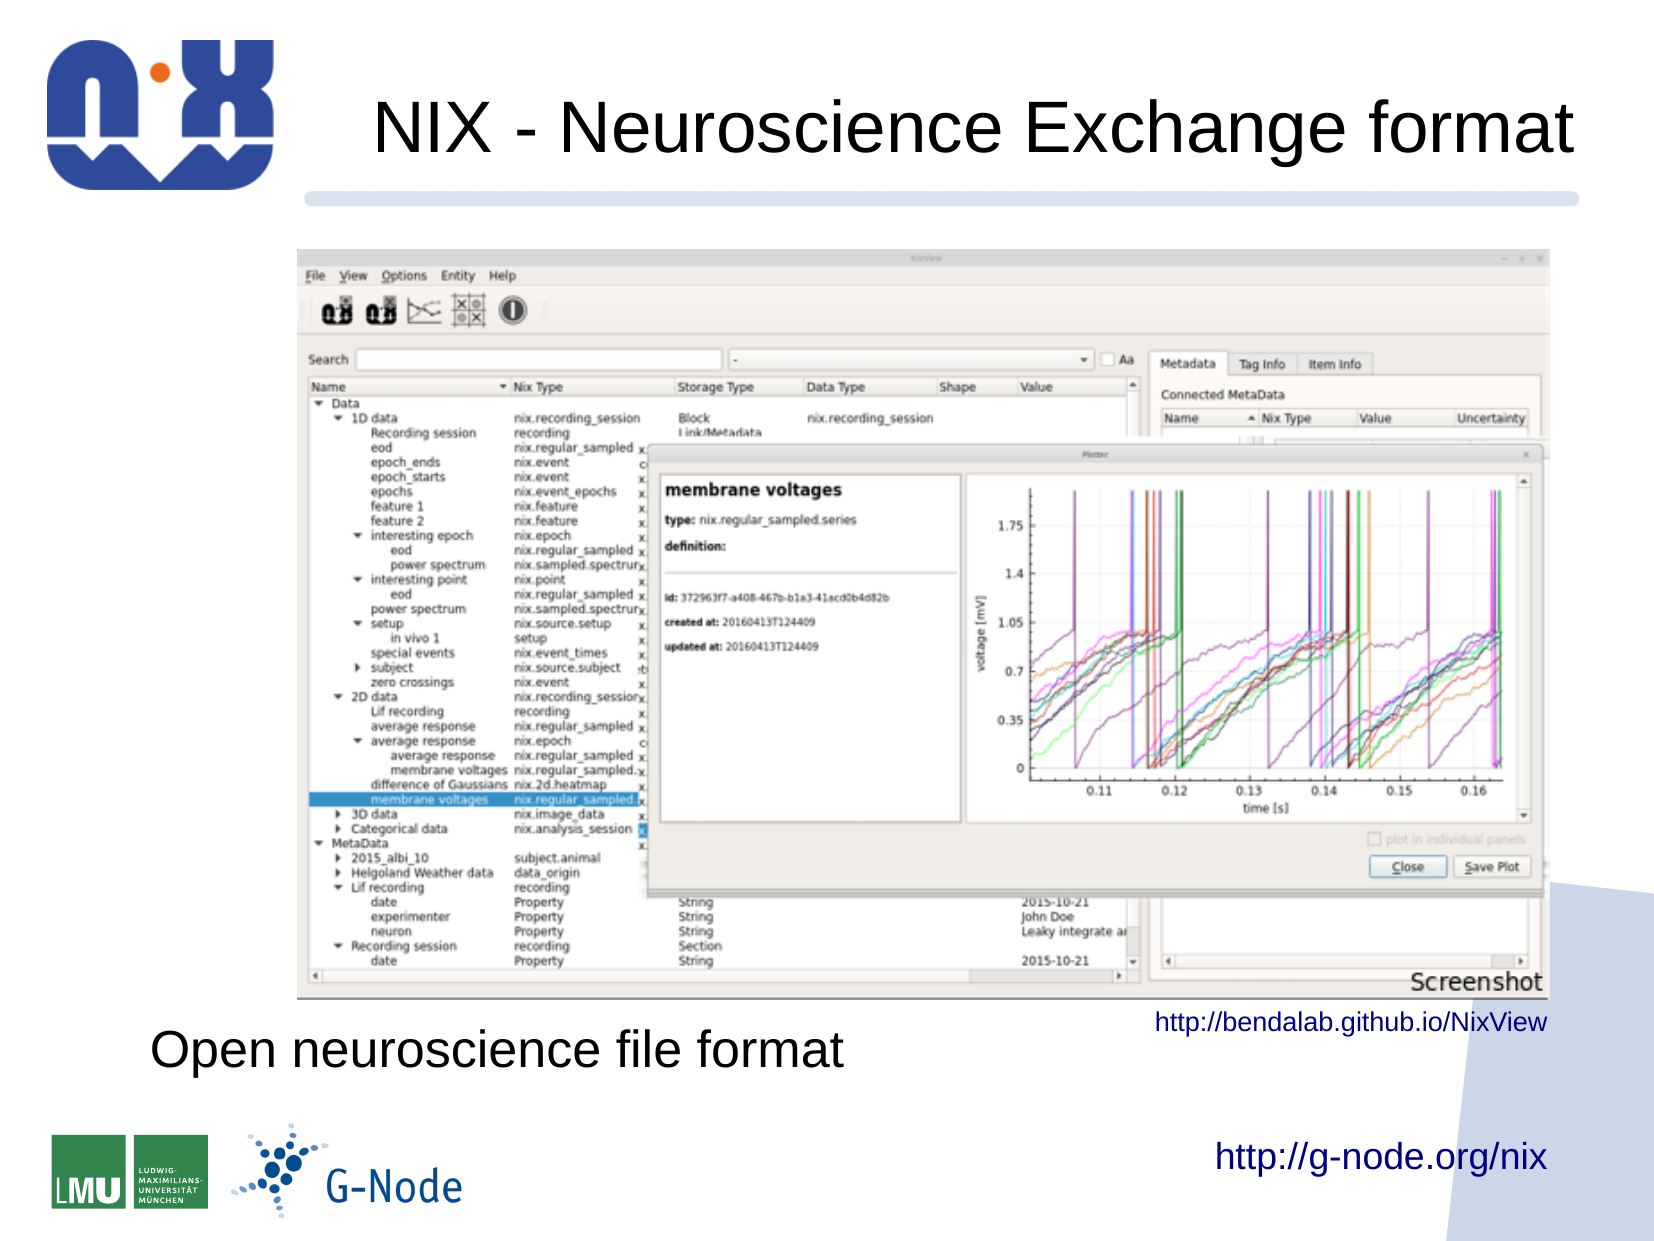

NIX - Neuroscience Exchange format
http://bendalab.github.io/NixView
Open neuroscience file format
http://g-node.org/nix